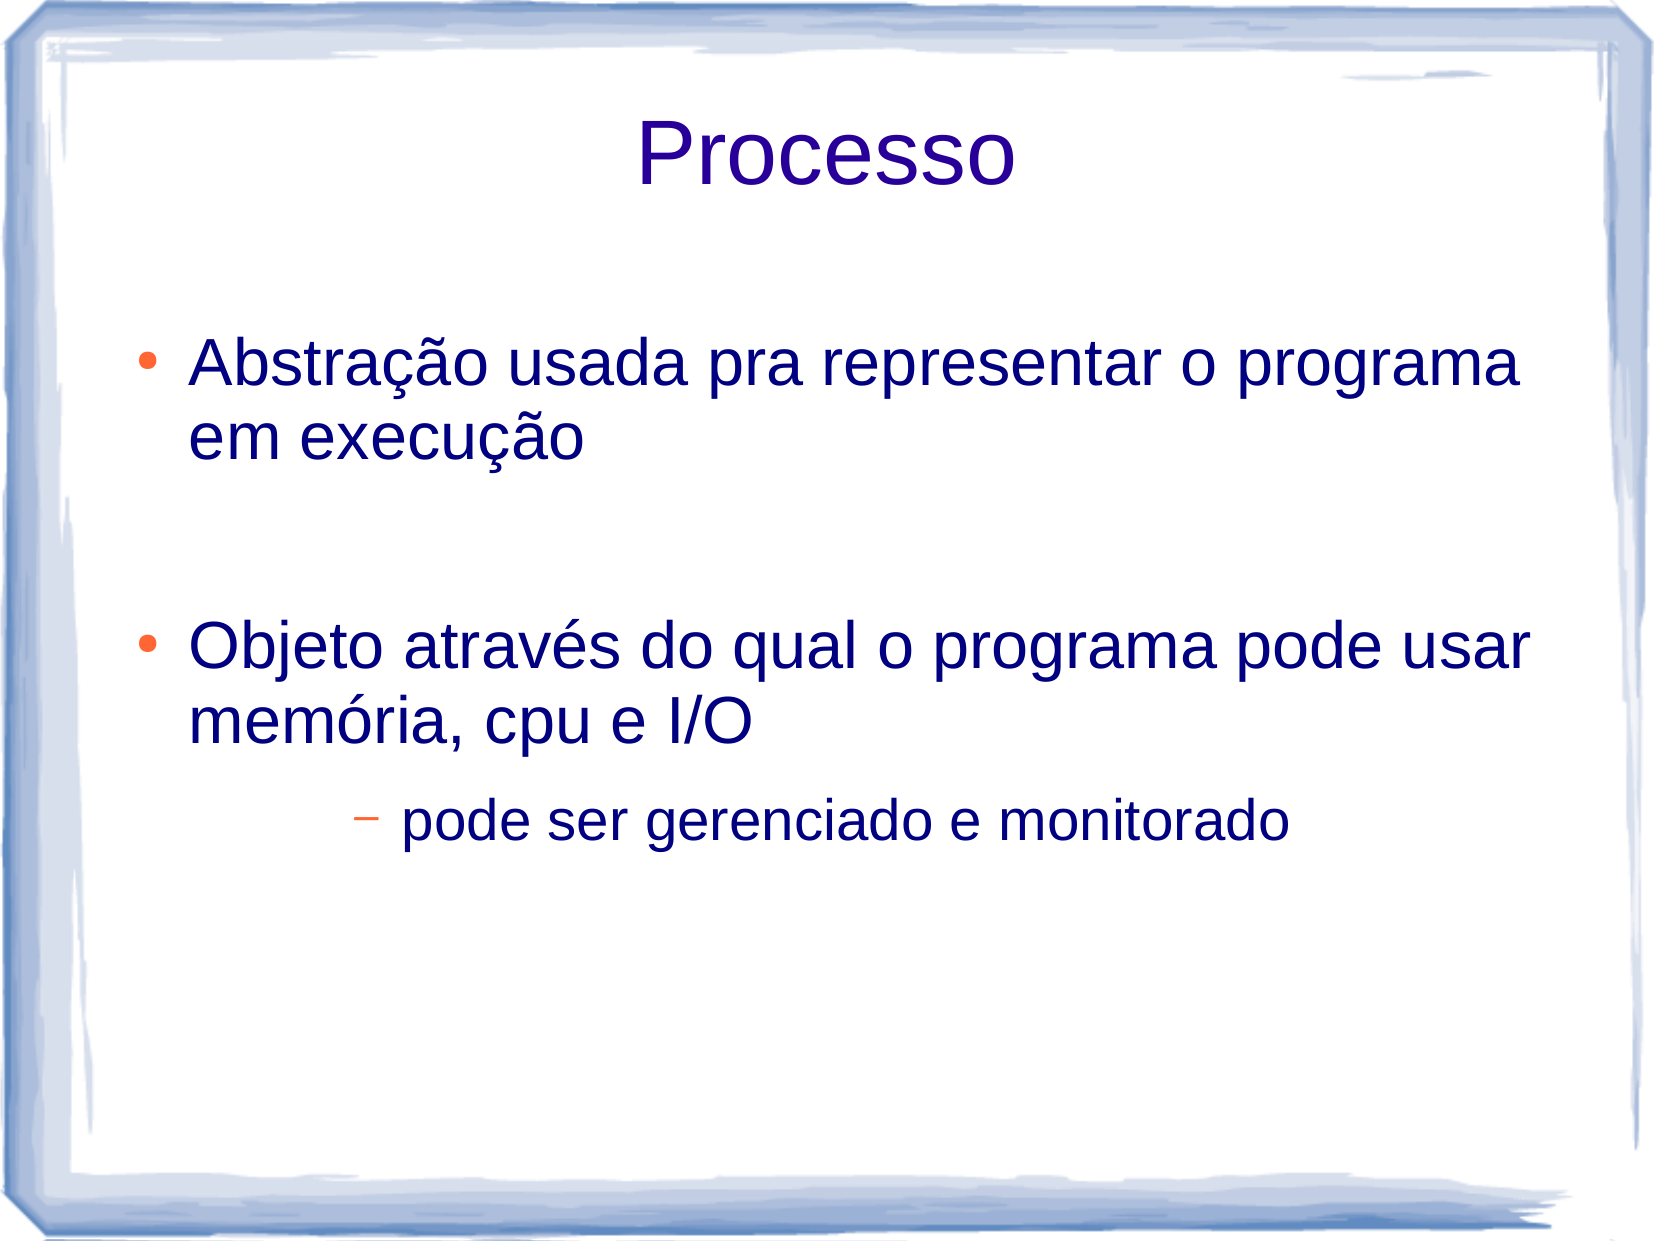

# Processo
Abstração usada pra representar o programa em execução
Objeto através do qual o programa pode usar memória, cpu e I/O
pode ser gerenciado e monitorado